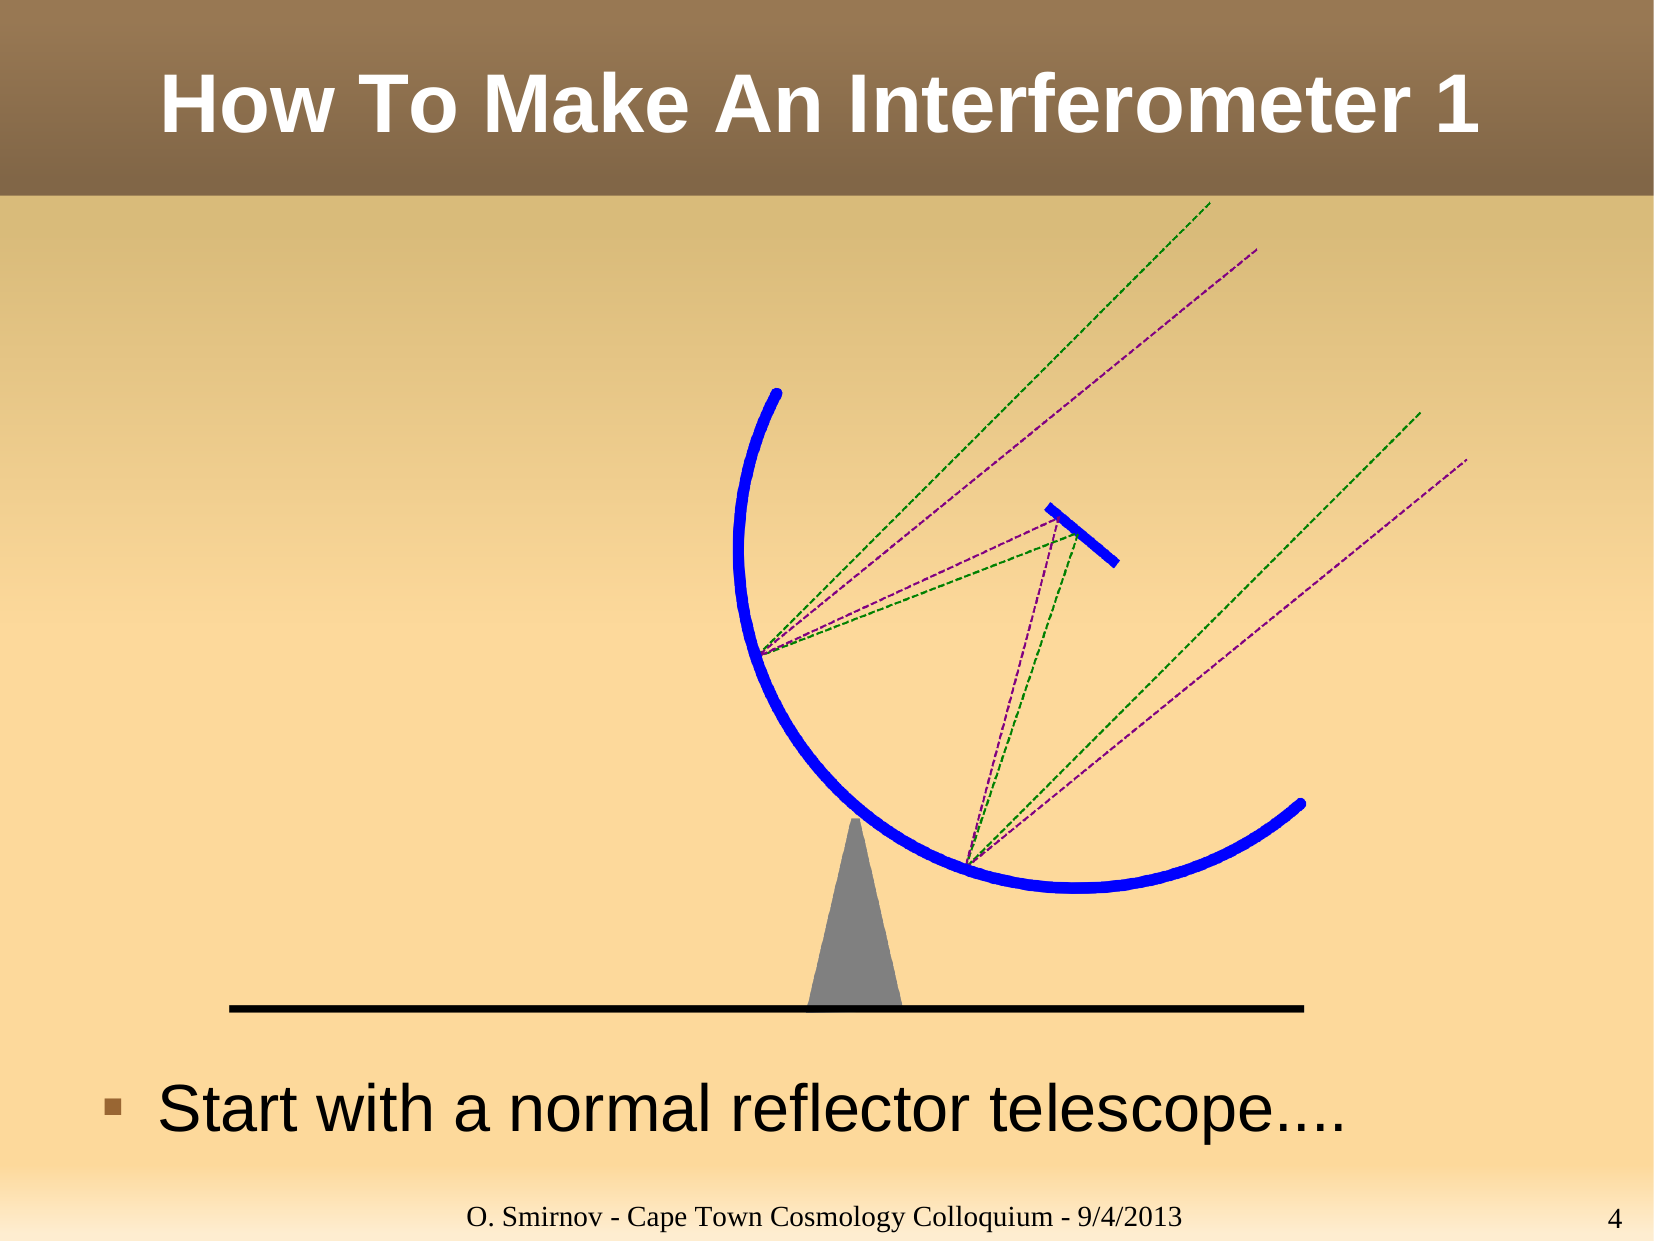

# How To Make An Interferometer 1
Start with a normal reflector telescope....
O. Smirnov - Cape Town Cosmology Colloquium - 9/4/2013
4